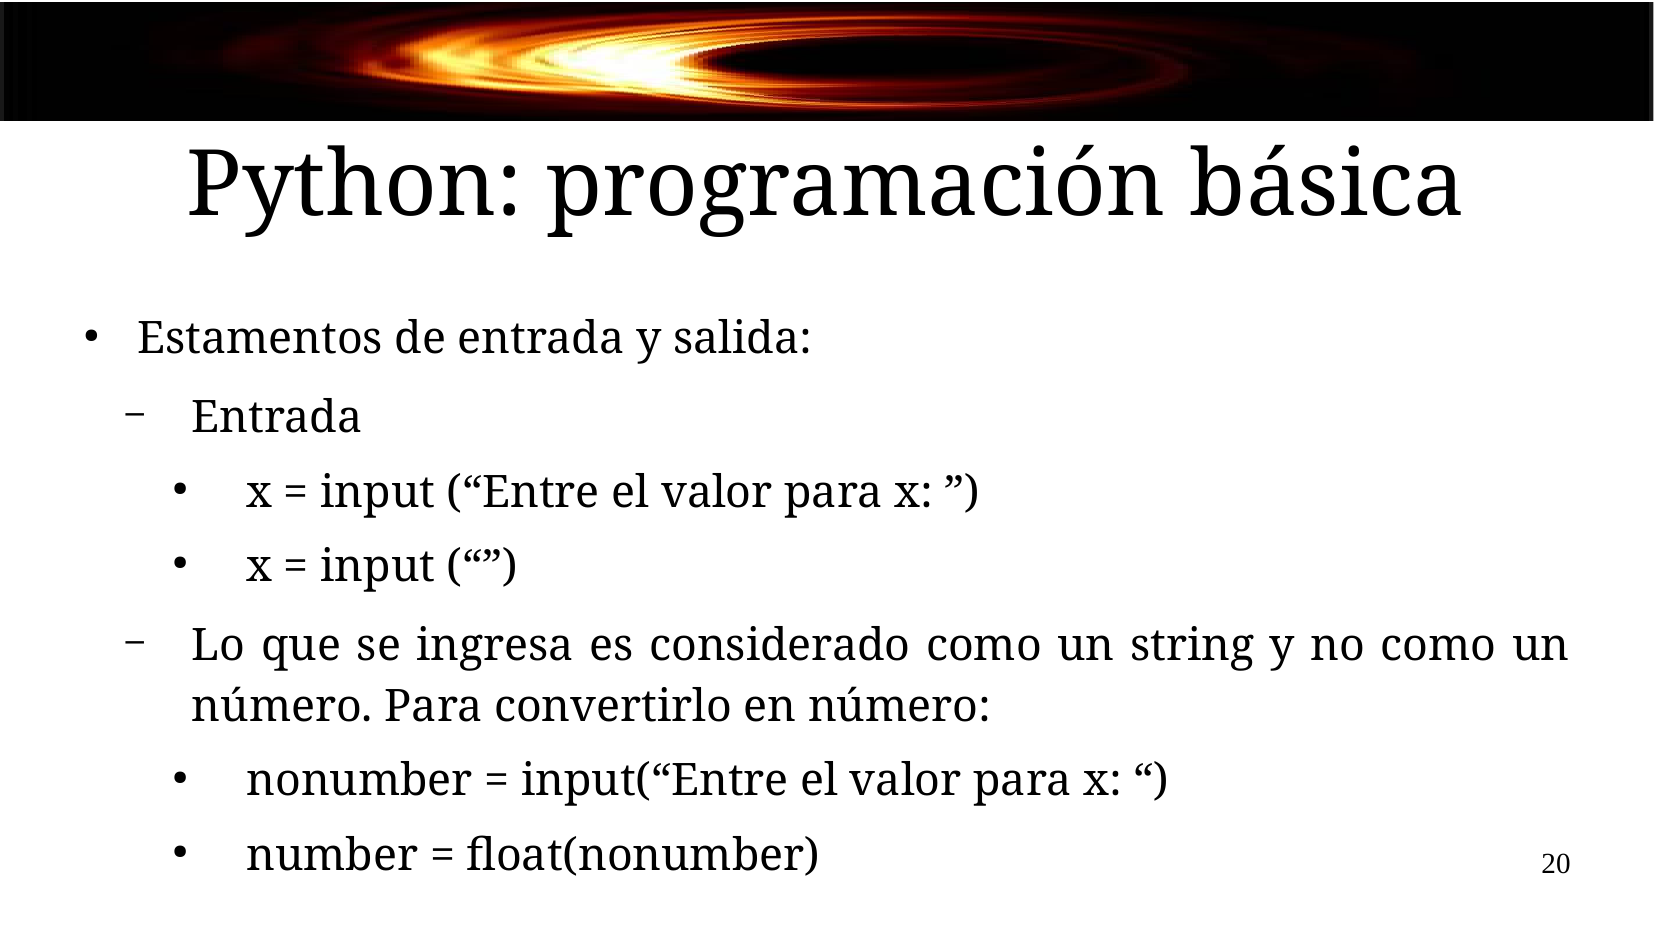

# Python: programación básica
Estamentos de entrada y salida:
Entrada
x = input (“Entre el valor para x: ”)
x = input (“”)
Lo que se ingresa es considerado como un string y no como un número. Para convertirlo en número:
nonumber = input(“Entre el valor para x: “)
number = float(nonumber)
20